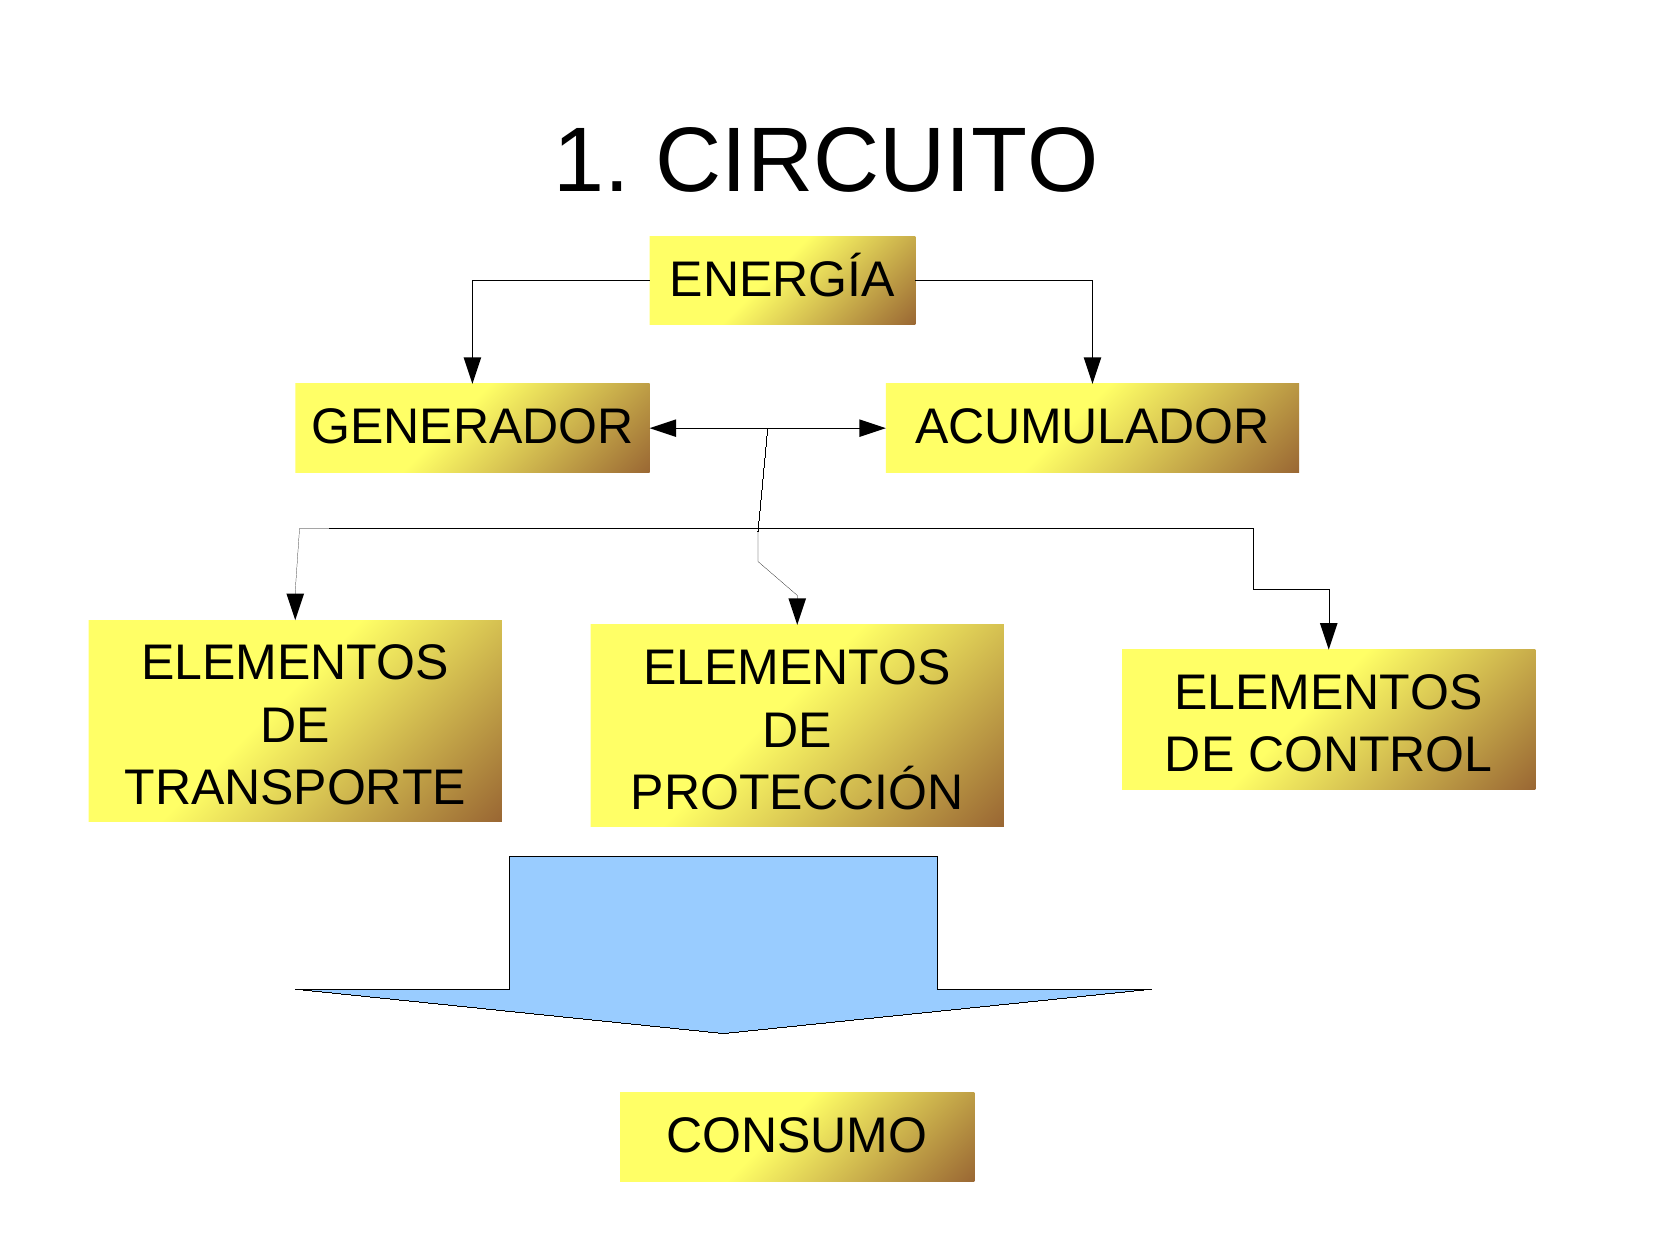

# 1. CIRCUITO
ENERGÍA
GENERADOR
ACUMULADOR
ELEMENTOS DE TRANSPORTE
ELEMENTOS DE PROTECCIÓN
ELEMENTOS DE CONTROL
CONSUMO